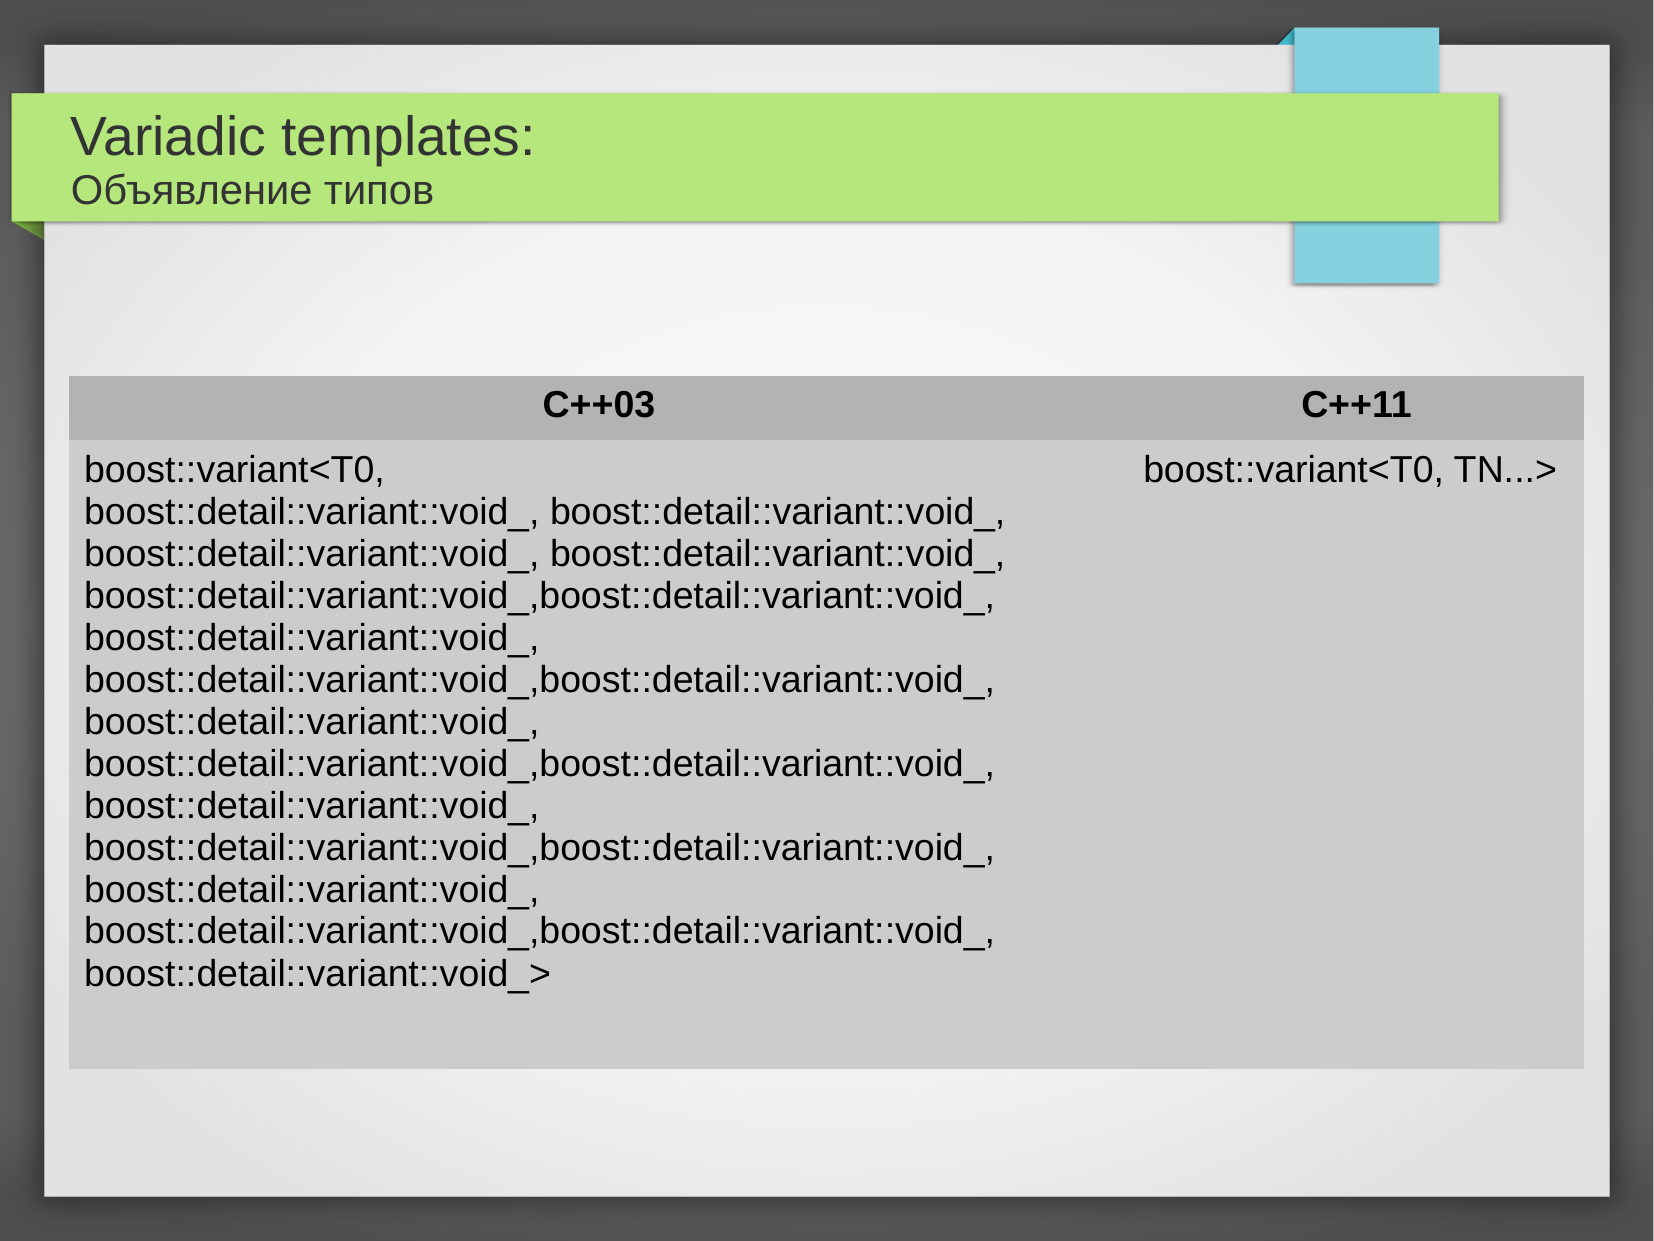

# Variadic templates: Объявление типов
| C++03 | C++11 |
| --- | --- |
| boost::variant<T0, boost::detail::variant::void\_, boost::detail::variant::void\_, boost::detail::variant::void\_, boost::detail::variant::void\_, boost::detail::variant::void\_,boost::detail::variant::void\_, boost::detail::variant::void\_, boost::detail::variant::void\_,boost::detail::variant::void\_, boost::detail::variant::void\_, boost::detail::variant::void\_,boost::detail::variant::void\_, boost::detail::variant::void\_, boost::detail::variant::void\_,boost::detail::variant::void\_, boost::detail::variant::void\_, boost::detail::variant::void\_,boost::detail::variant::void\_, boost::detail::variant::void\_> | boost::variant<T0, TN...> |